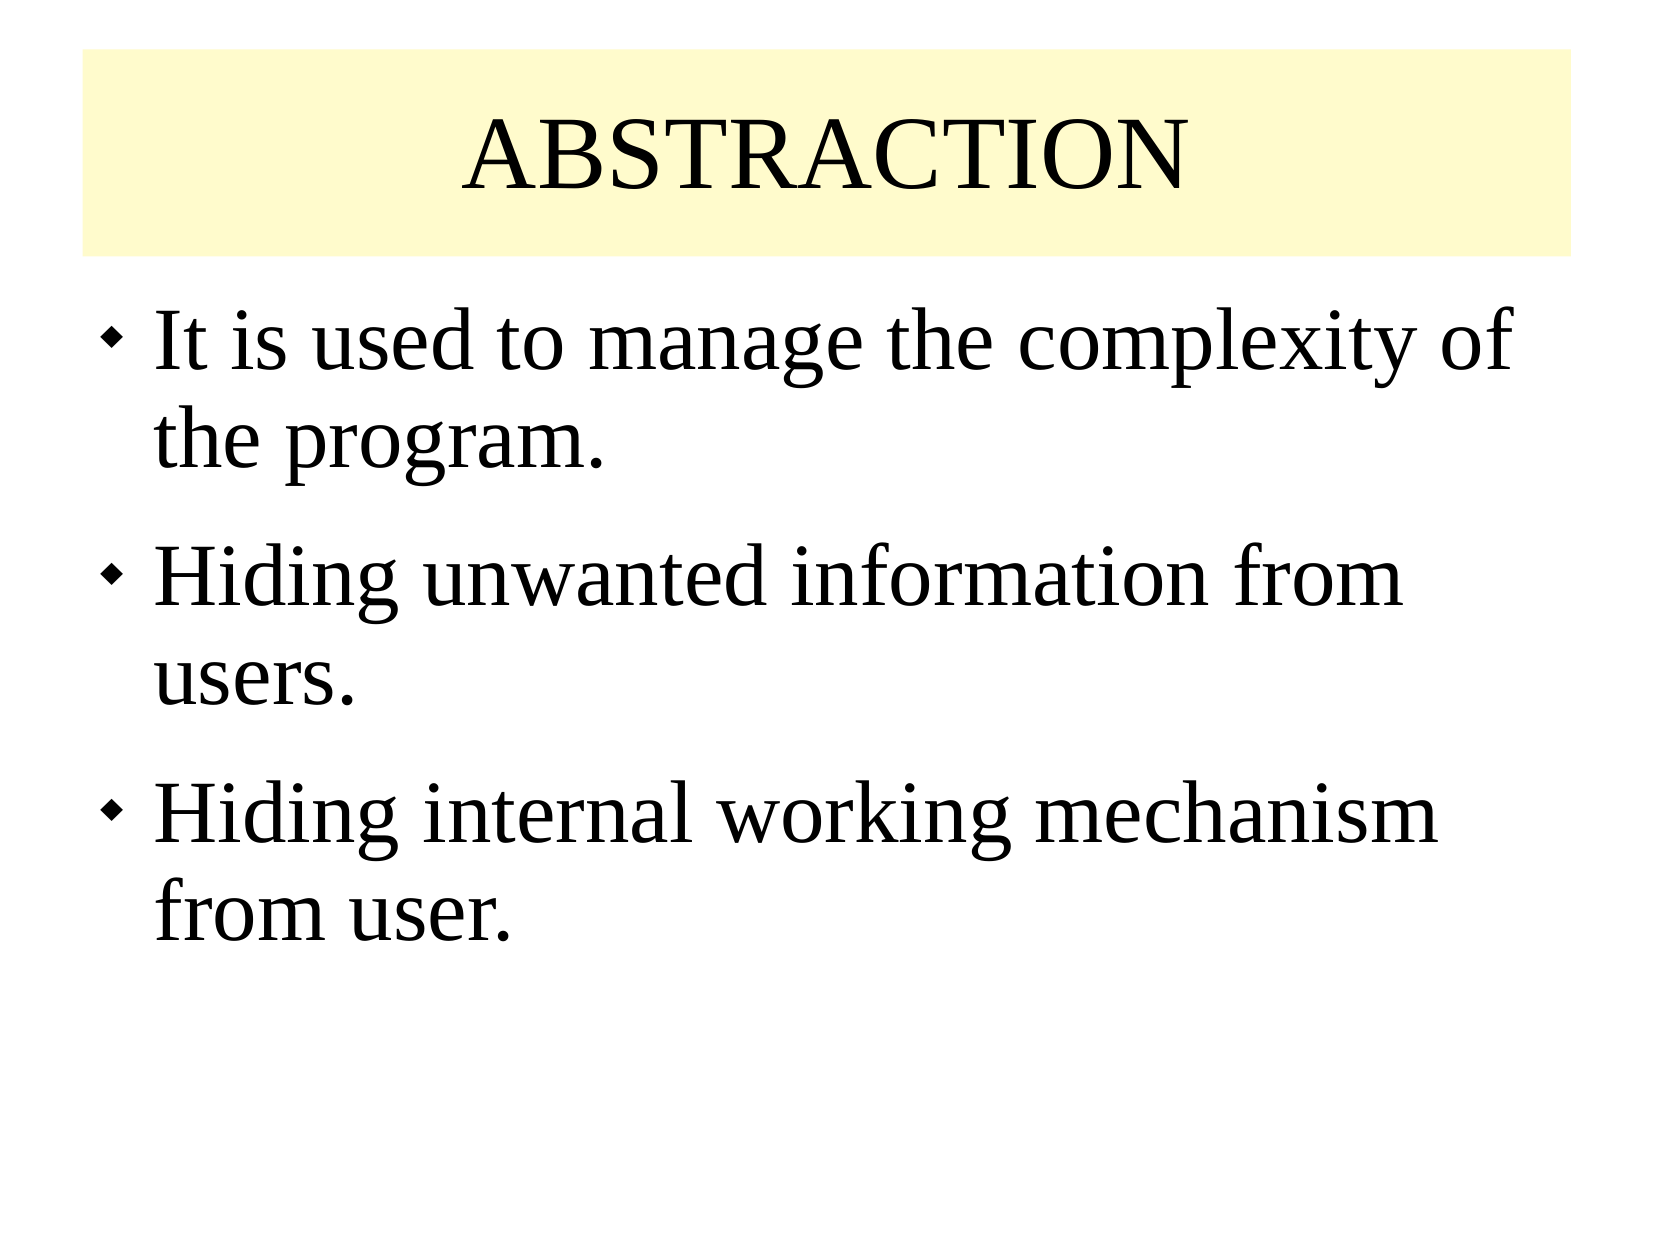

# ABSTRACTION
It is used to manage the complexity of the program.
Hiding unwanted information from users.
Hiding internal working mechanism from user.